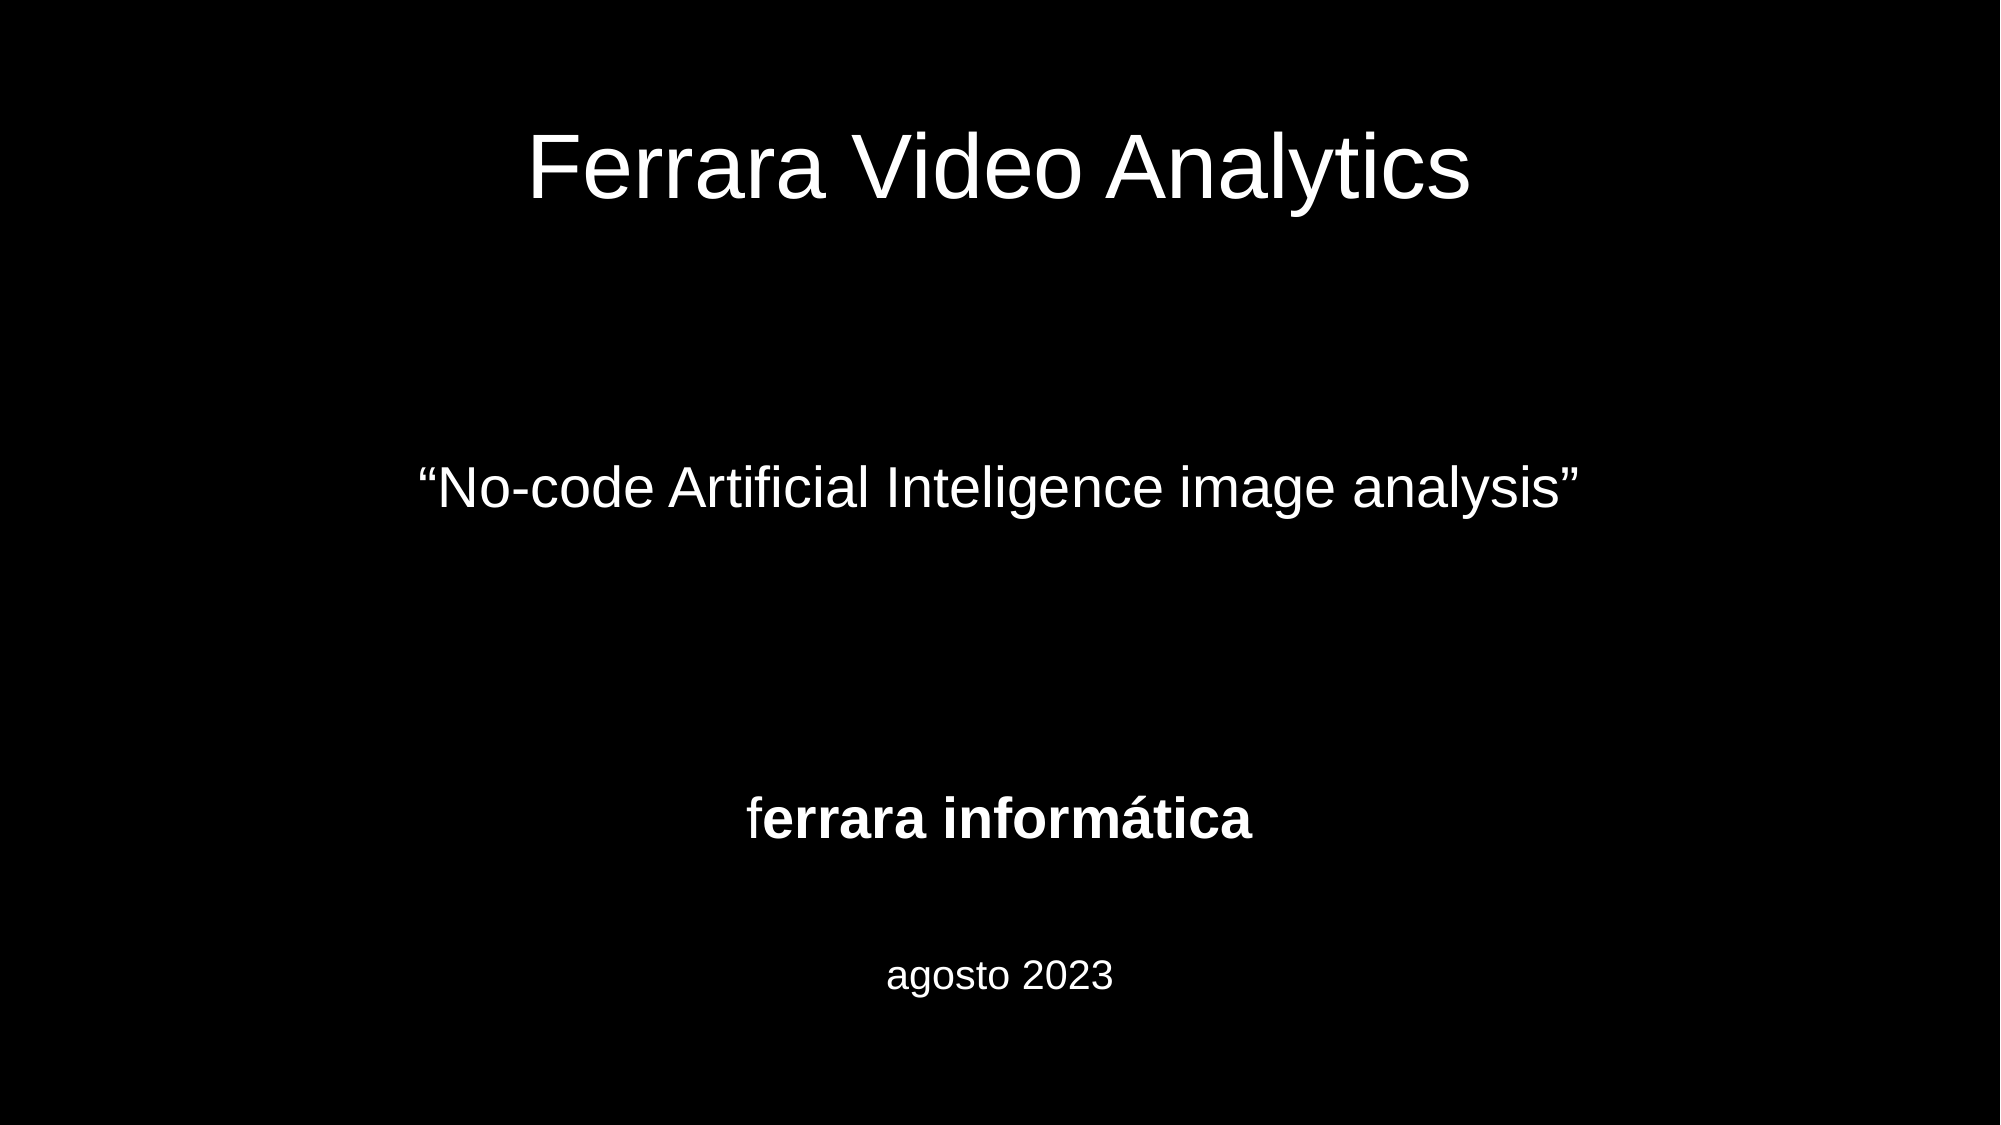

# Ferrara Video Analytics
“No-code Artificial Inteligence image analysis”
ferrara informática
agosto 2023